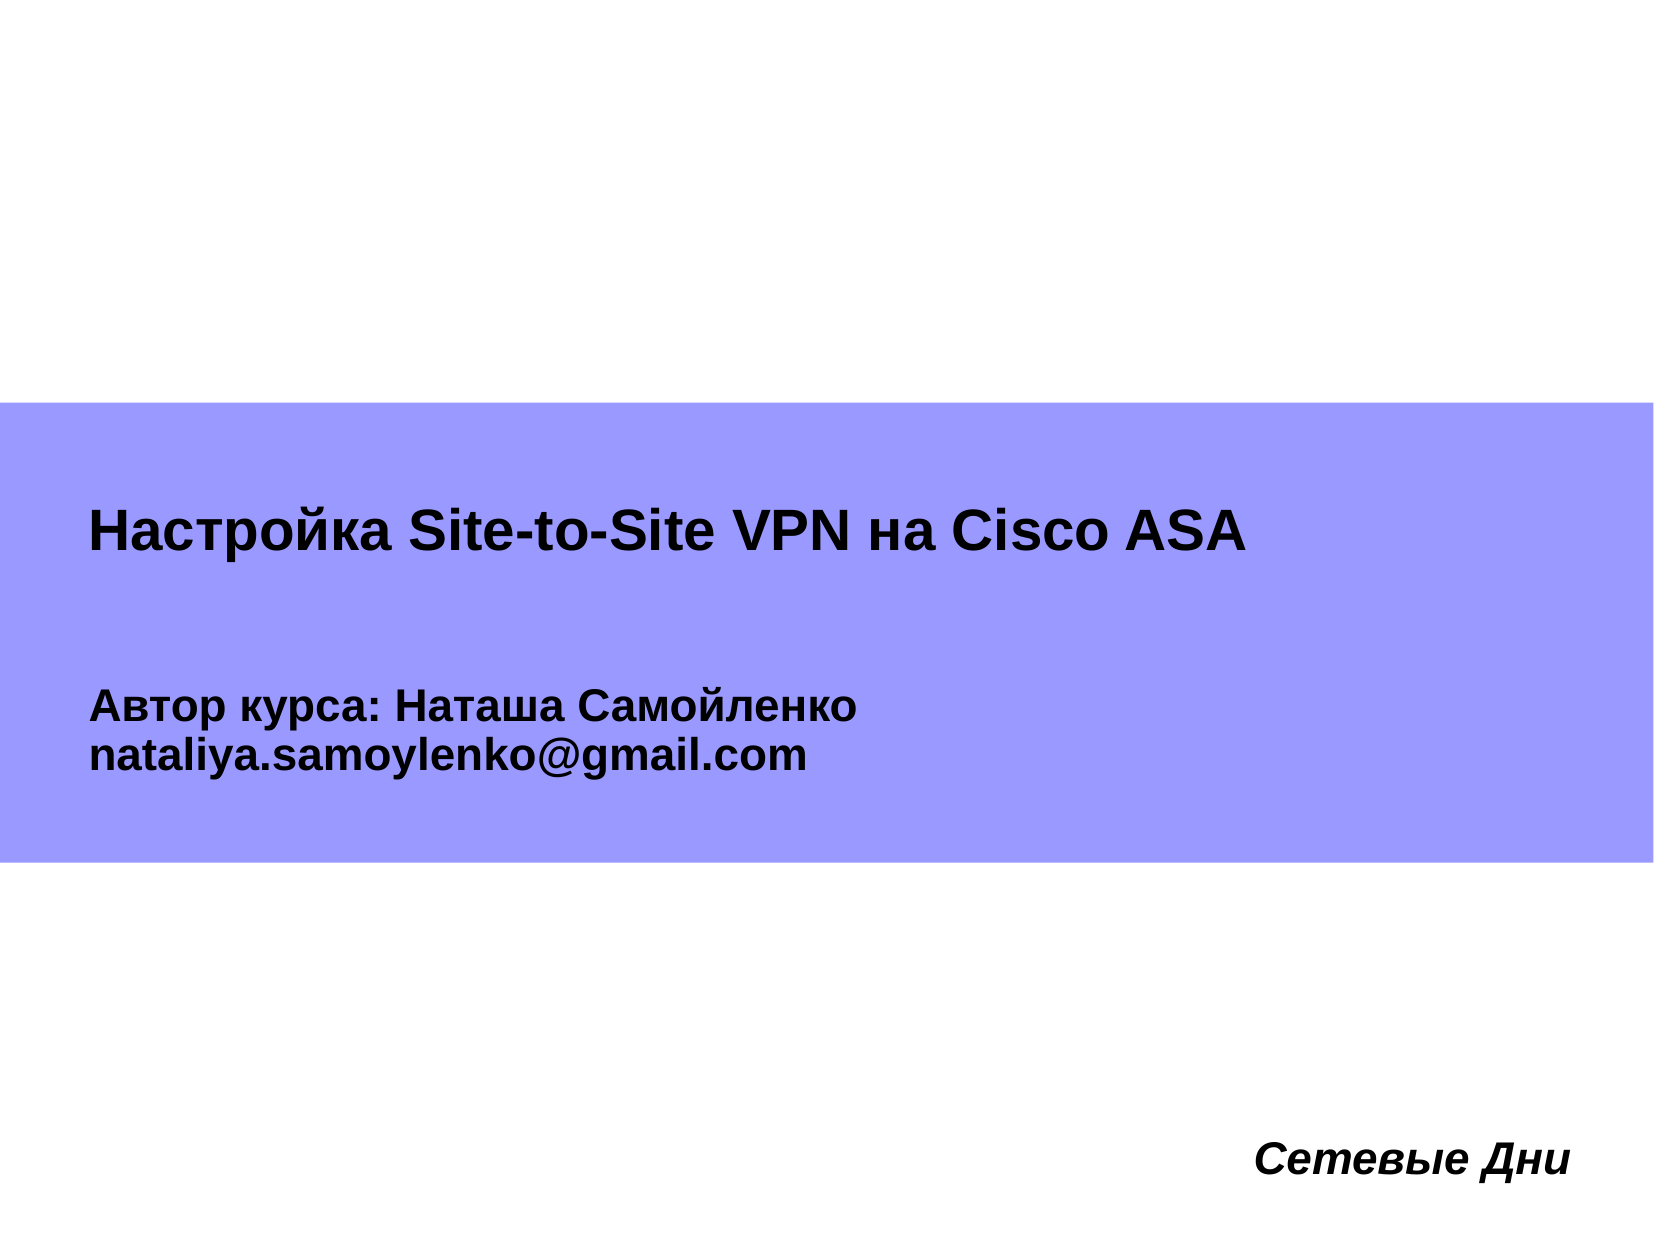

Настройка Site-to-Site VPN на Cisco ASA
Автор курса: Наташа Самойленко
nataliya.samoylenko@gmail.com
Сетевые Дни